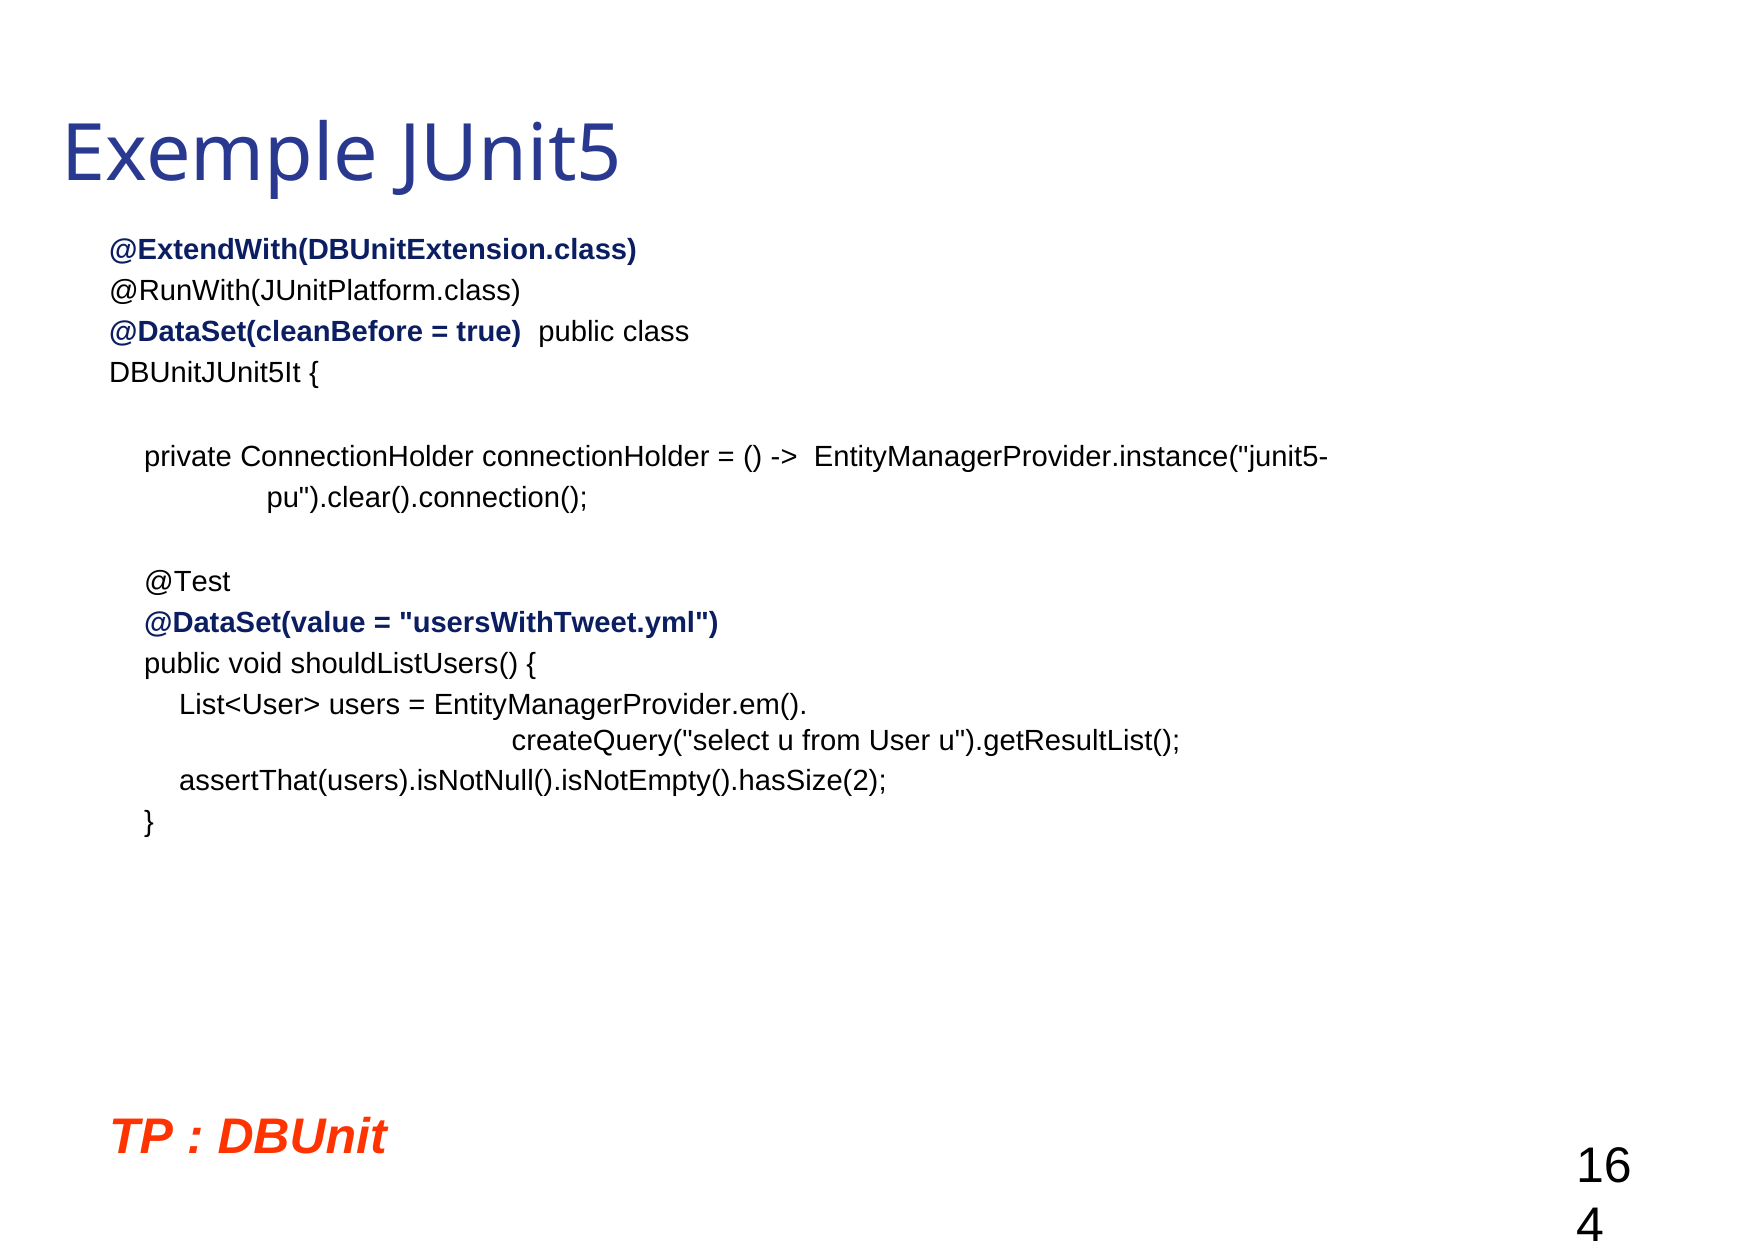

# Exemple JUnit5
@ExtendWith(DBUnitExtension.class) @RunWith(JUnitPlatform.class) @DataSet(cleanBefore = true) public class DBUnitJUnit5It {
private ConnectionHolder connectionHolder = () -> EntityManagerProvider.instance("junit5-pu").clear().connection();
@Test
@DataSet(value = "usersWithTweet.yml")
public void shouldListUsers() {
List<User> users = EntityManagerProvider.em().
createQuery("select u from User u").getResultList();
assertThat(users).isNotNull().isNotEmpty().hasSize(2);
}
TP : DBUnit
164